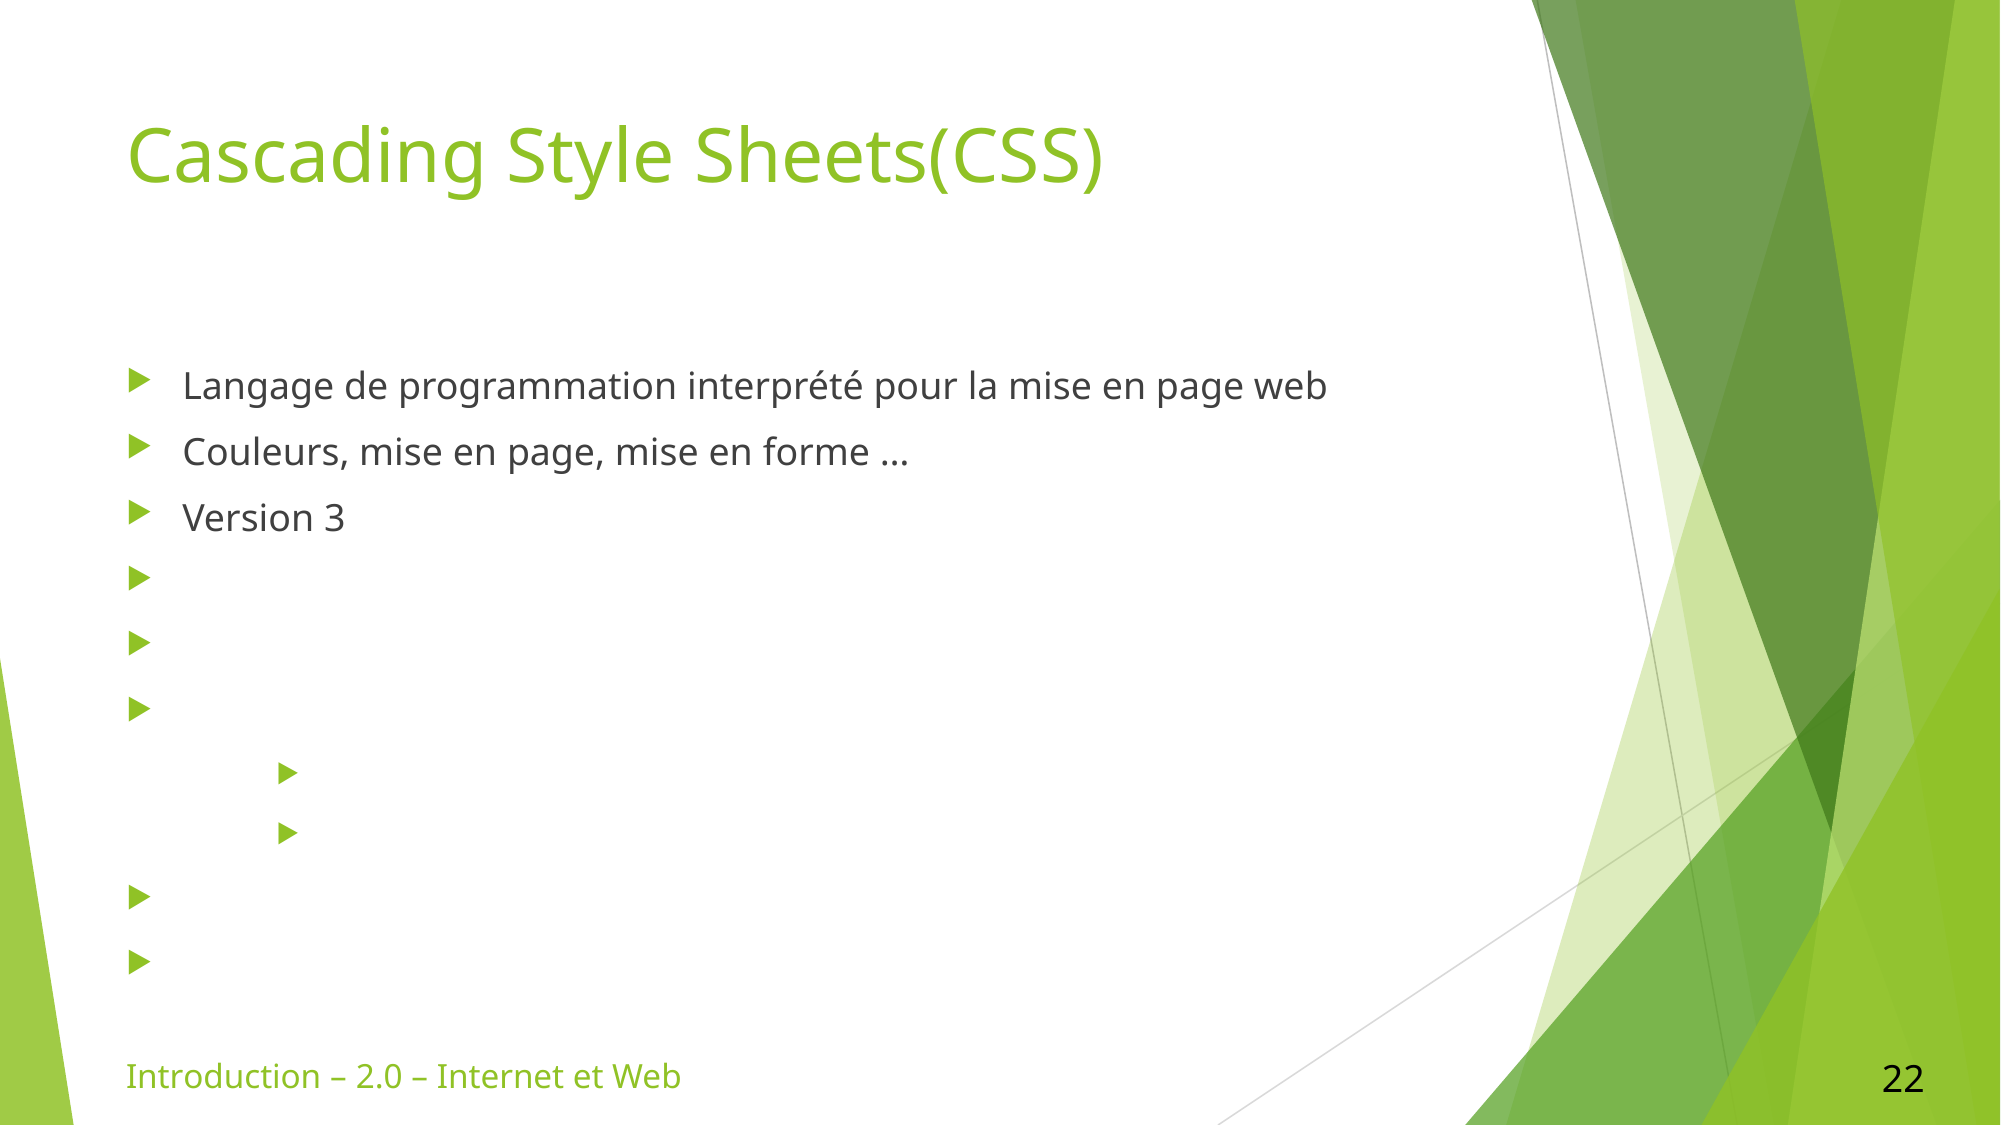

# Cascading Style Sheets(CSS)
Langage de programmation interprété pour la mise en page web
Couleurs, mise en page, mise en forme …
Version 3
Introduction – 2.0 – Internet et Web